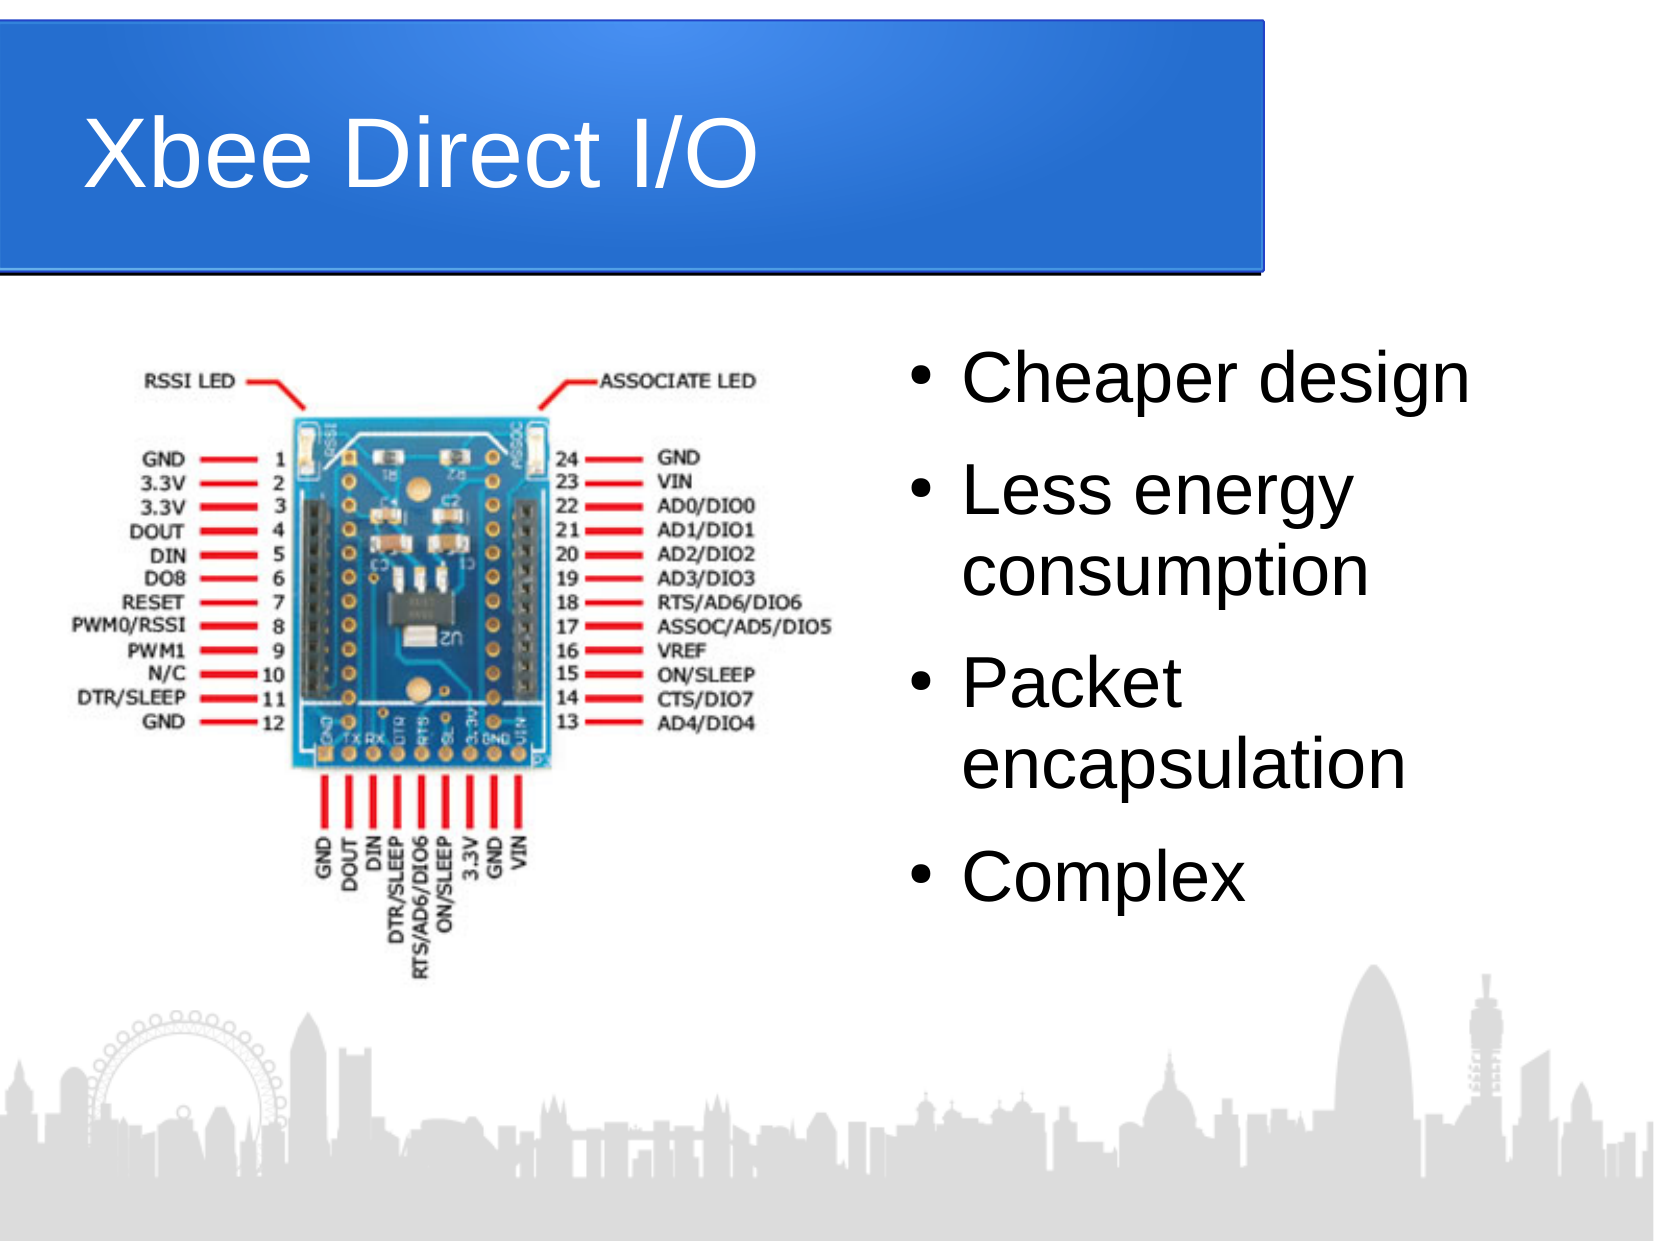

# Xbee Direct I/O
Cheaper design
Less energy consumption
Packet encapsulation
Complex